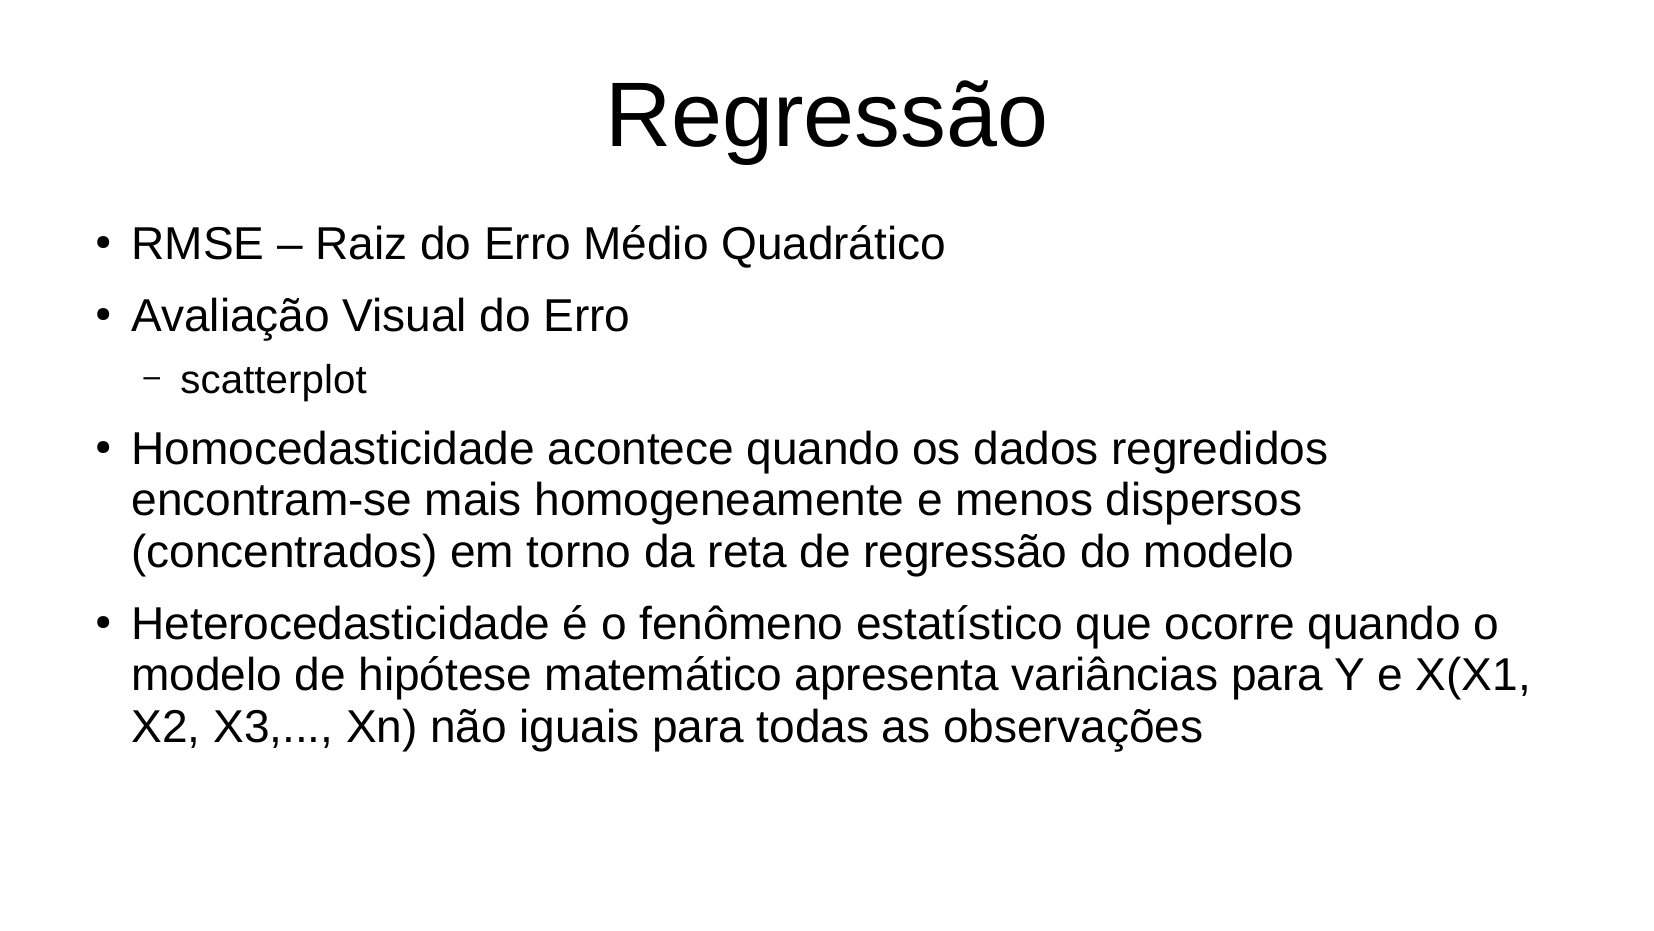

# Regressão
RMSE – Raiz do Erro Médio Quadrático
Avaliação Visual do Erro
scatterplot
Homocedasticidade acontece quando os dados regredidos encontram-se mais homogeneamente e menos dispersos (concentrados) em torno da reta de regressão do modelo
Heterocedasticidade é o fenômeno estatístico que ocorre quando o modelo de hipótese matemático apresenta variâncias para Y e X(X1, X2, X3,..., Xn) não iguais para todas as observações